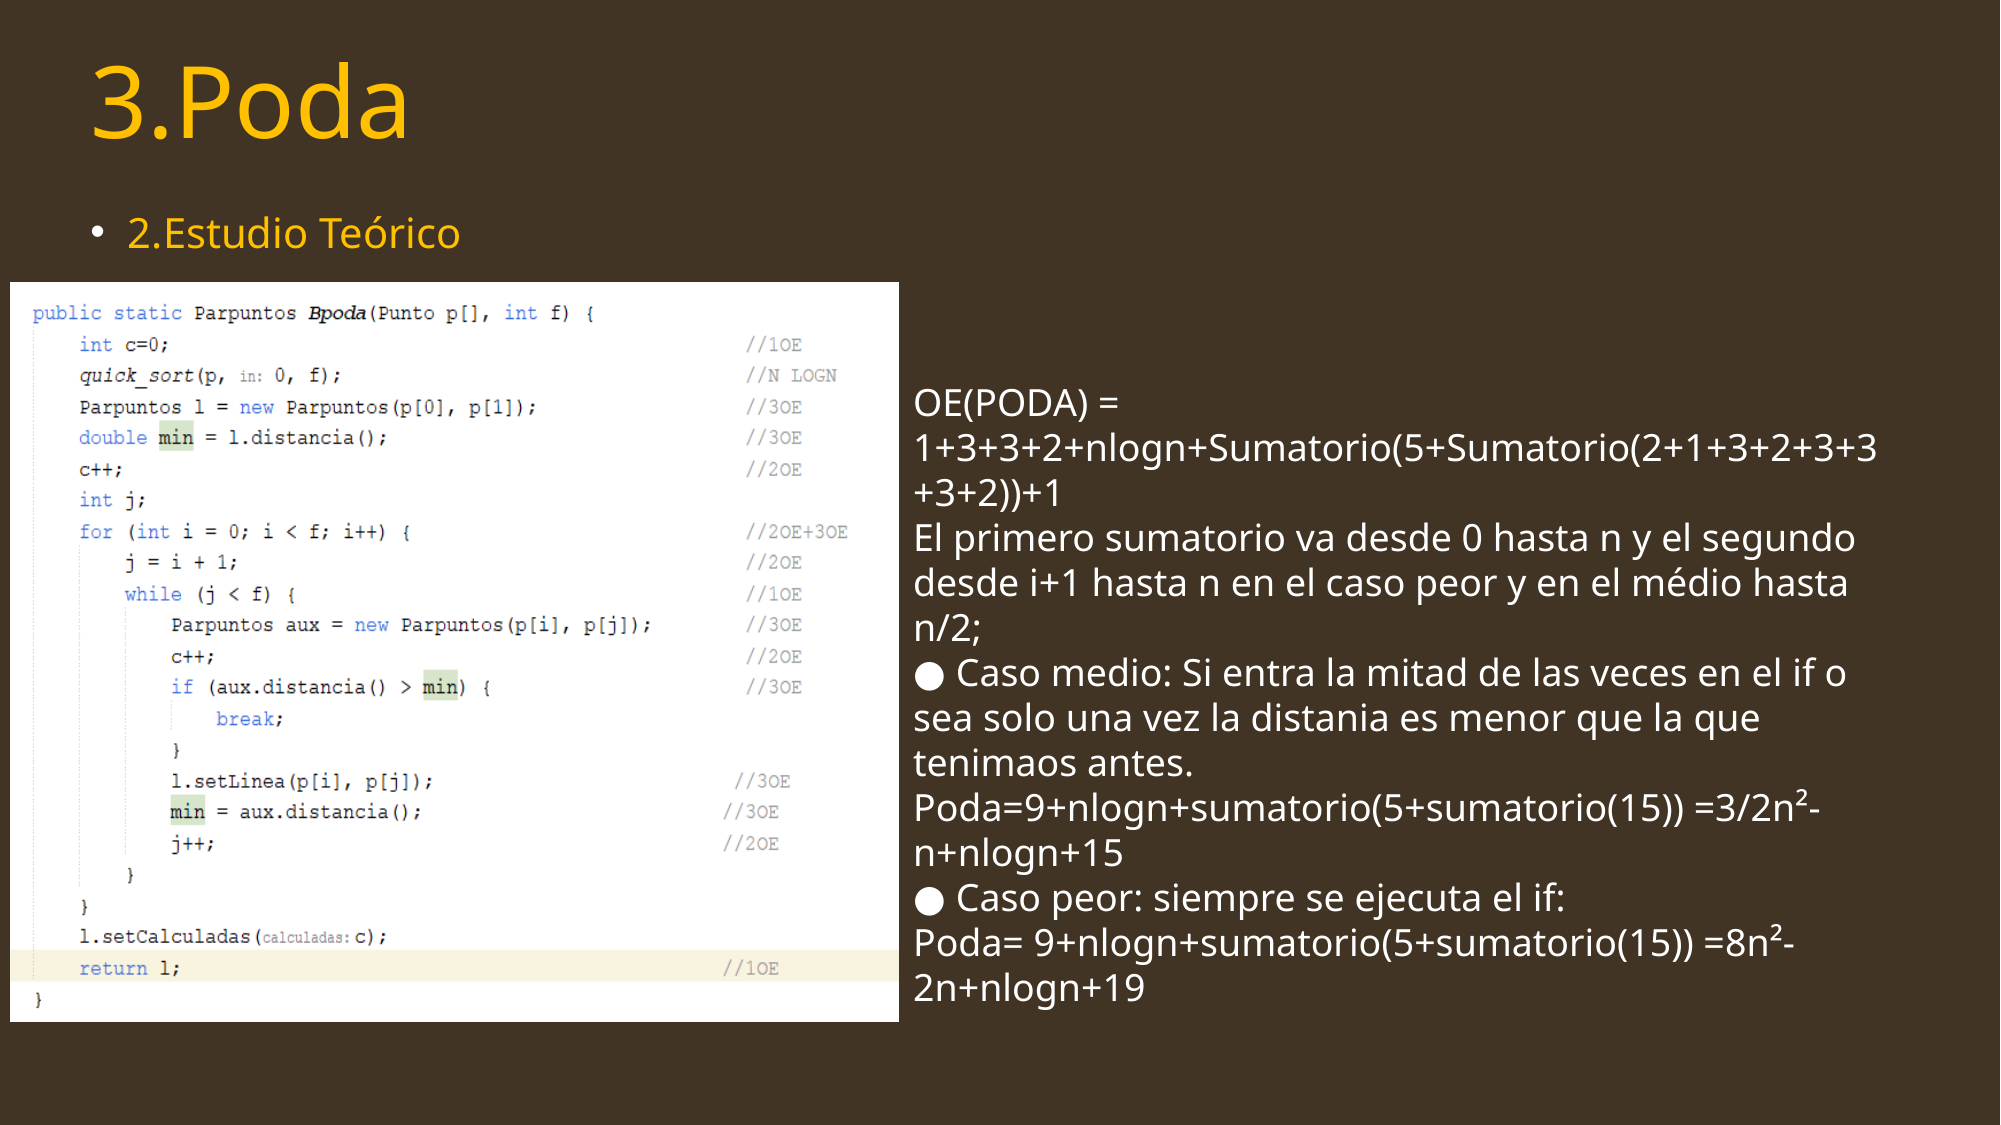

# 3.Poda
2.Estudio Teórico
OE(PODA) = 1+3+3+2+nlogn+Sumatorio(5+Sumatorio(2+1+3+2+3+3+3+2))+1
El primero sumatorio va desde 0 hasta n y el segundo desde i+1 hasta n en el caso peor y en el médio hasta n/2;
● Caso medio: Si entra la mitad de las veces en el if o sea solo una vez la distania es menor que la que tenimaos antes.
Poda=9+nlogn+sumatorio(5+sumatorio(15)) =3/2n²-n+nlogn+15
● Caso peor: siempre se ejecuta el if:
Poda= 9+nlogn+sumatorio(5+sumatorio(15)) =8n²-2n+nlogn+19